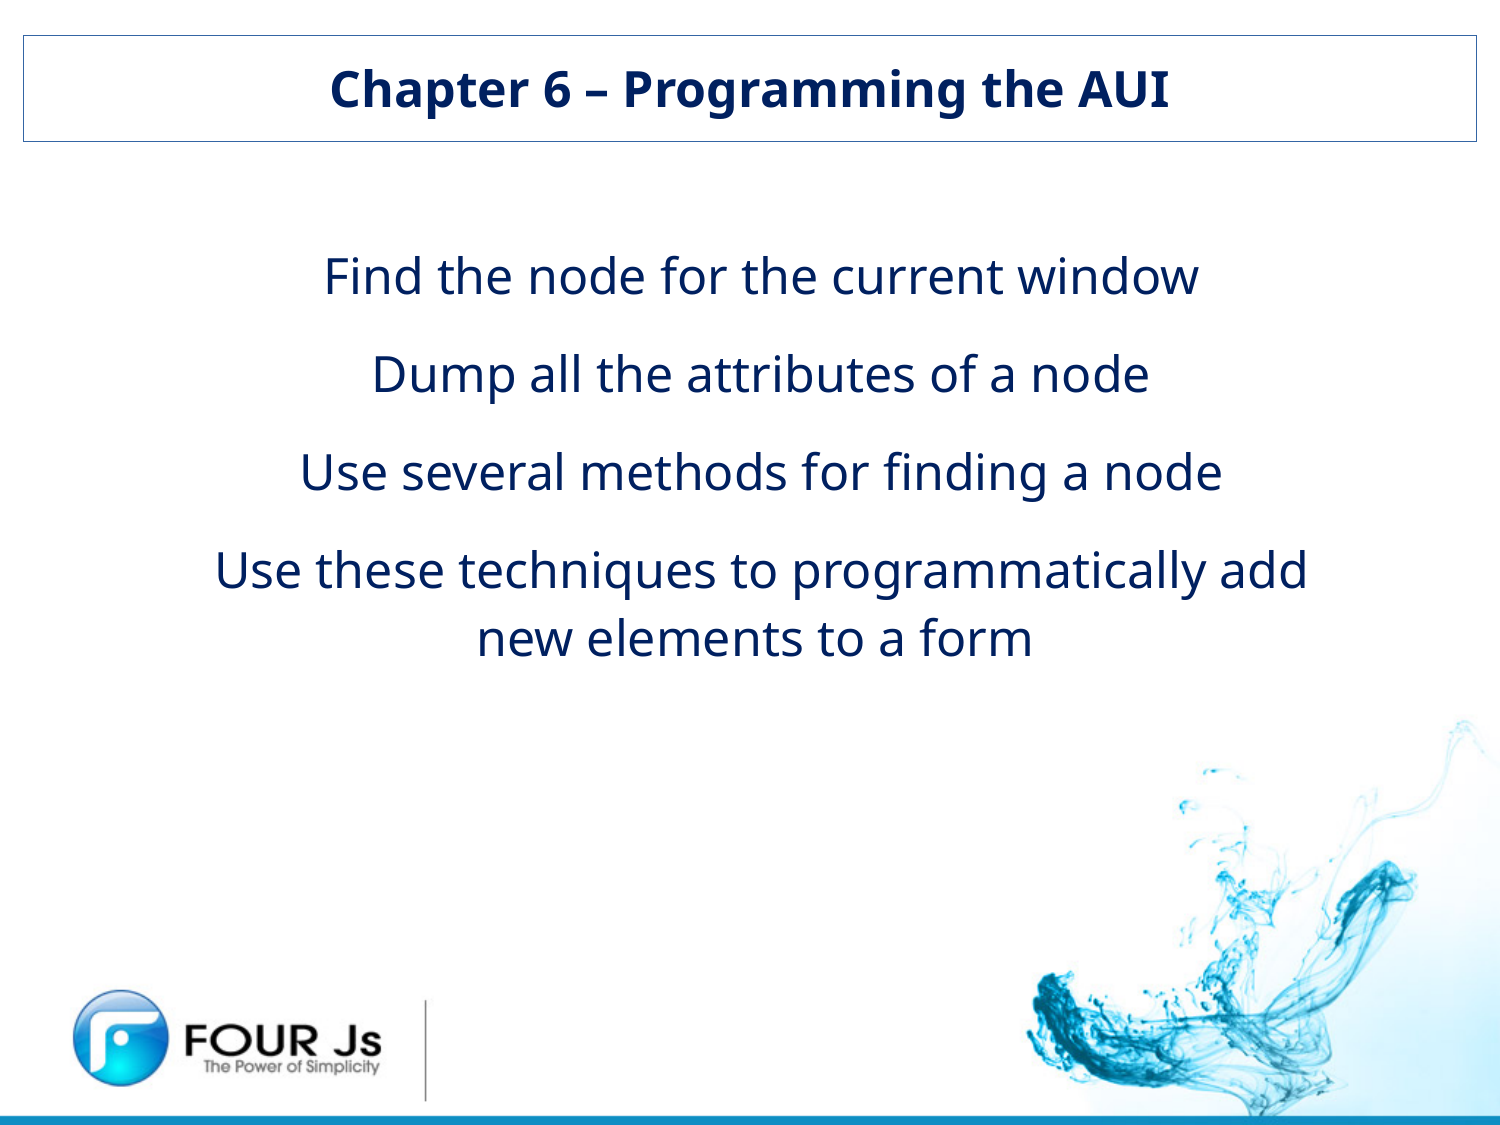

# Chapter 6 – Programming the AUI
Find the node for the current window
Dump all the attributes of a node
Use several methods for finding a node
Use these techniques to programmatically add new elements to a form